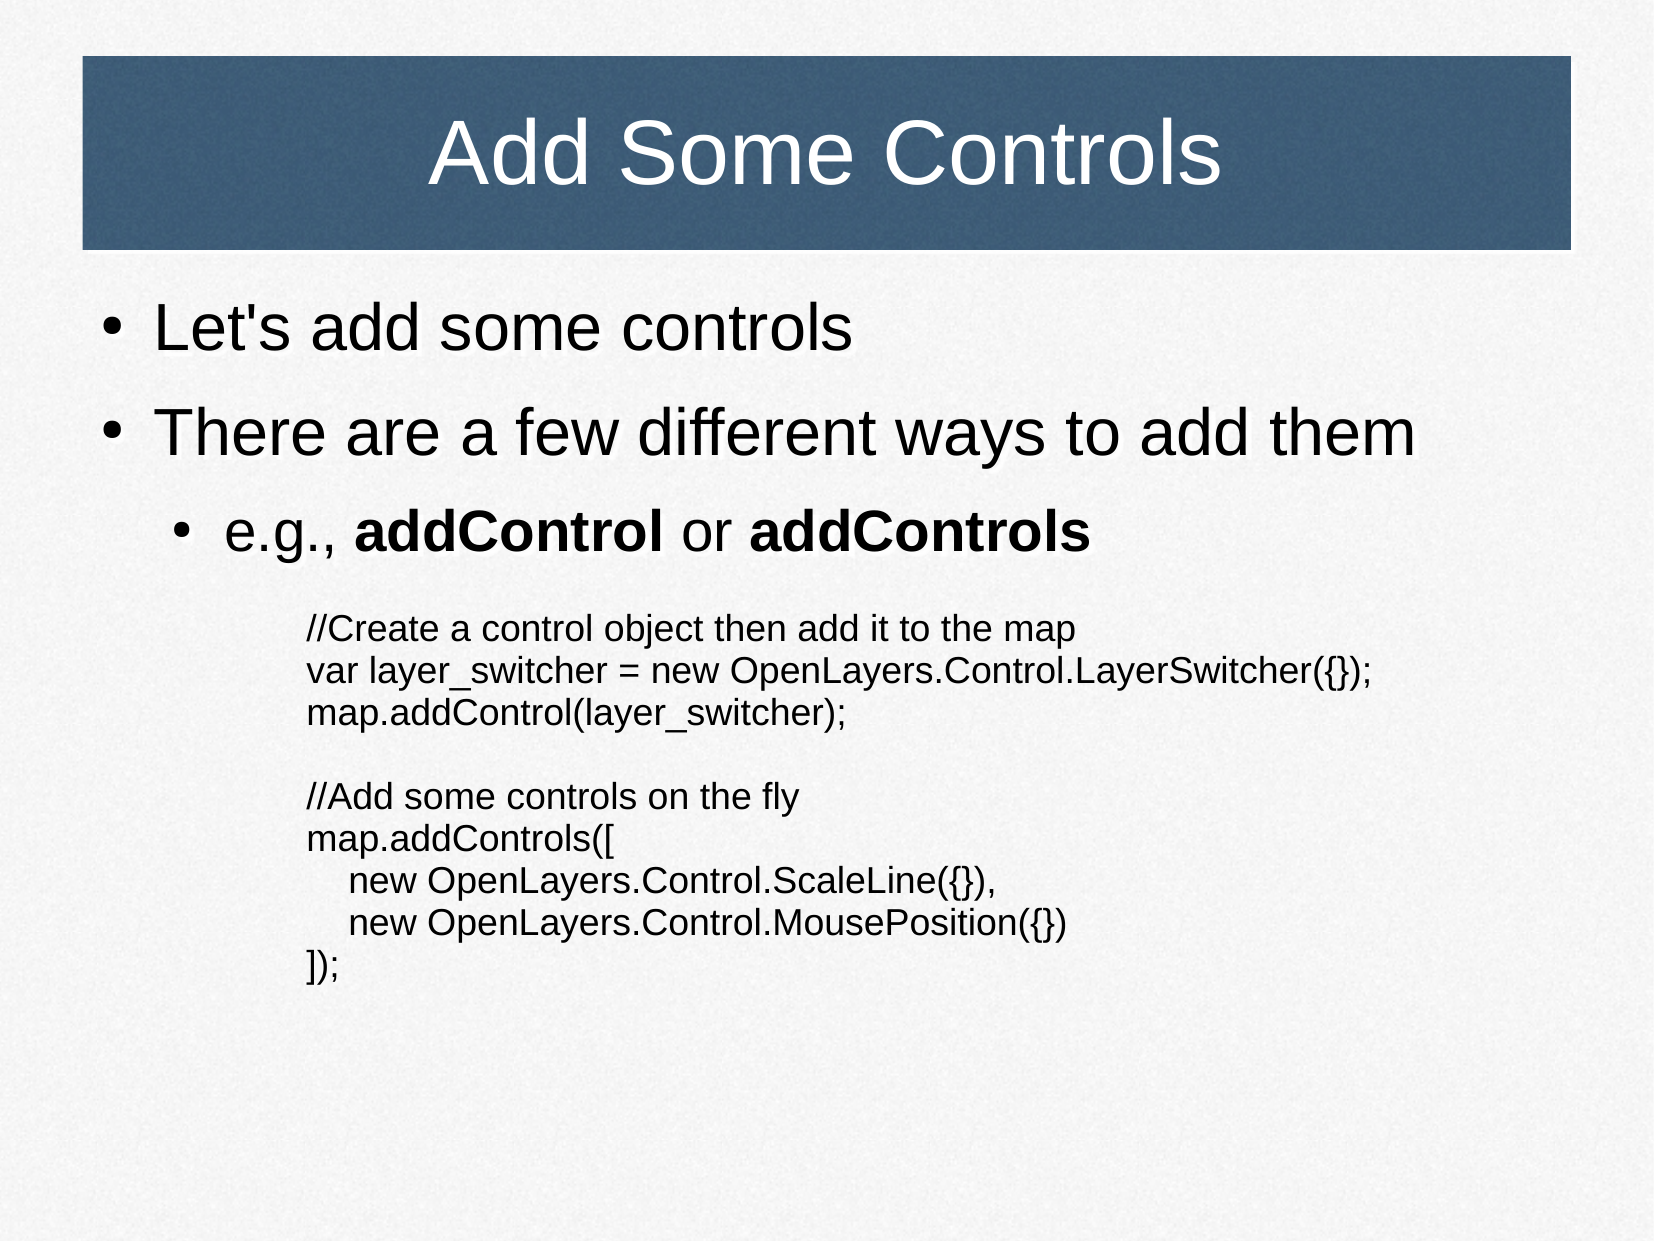

# Add Some Controls
Let's add some controls
There are a few different ways to add them
e.g., addControl or addControls
 //Create a control object then add it to the map
 var layer_switcher = new OpenLayers.Control.LayerSwitcher({});
 map.addControl(layer_switcher);
 //Add some controls on the fly
 map.addControls([
 new OpenLayers.Control.ScaleLine({}),
 new OpenLayers.Control.MousePosition({})
 ]);